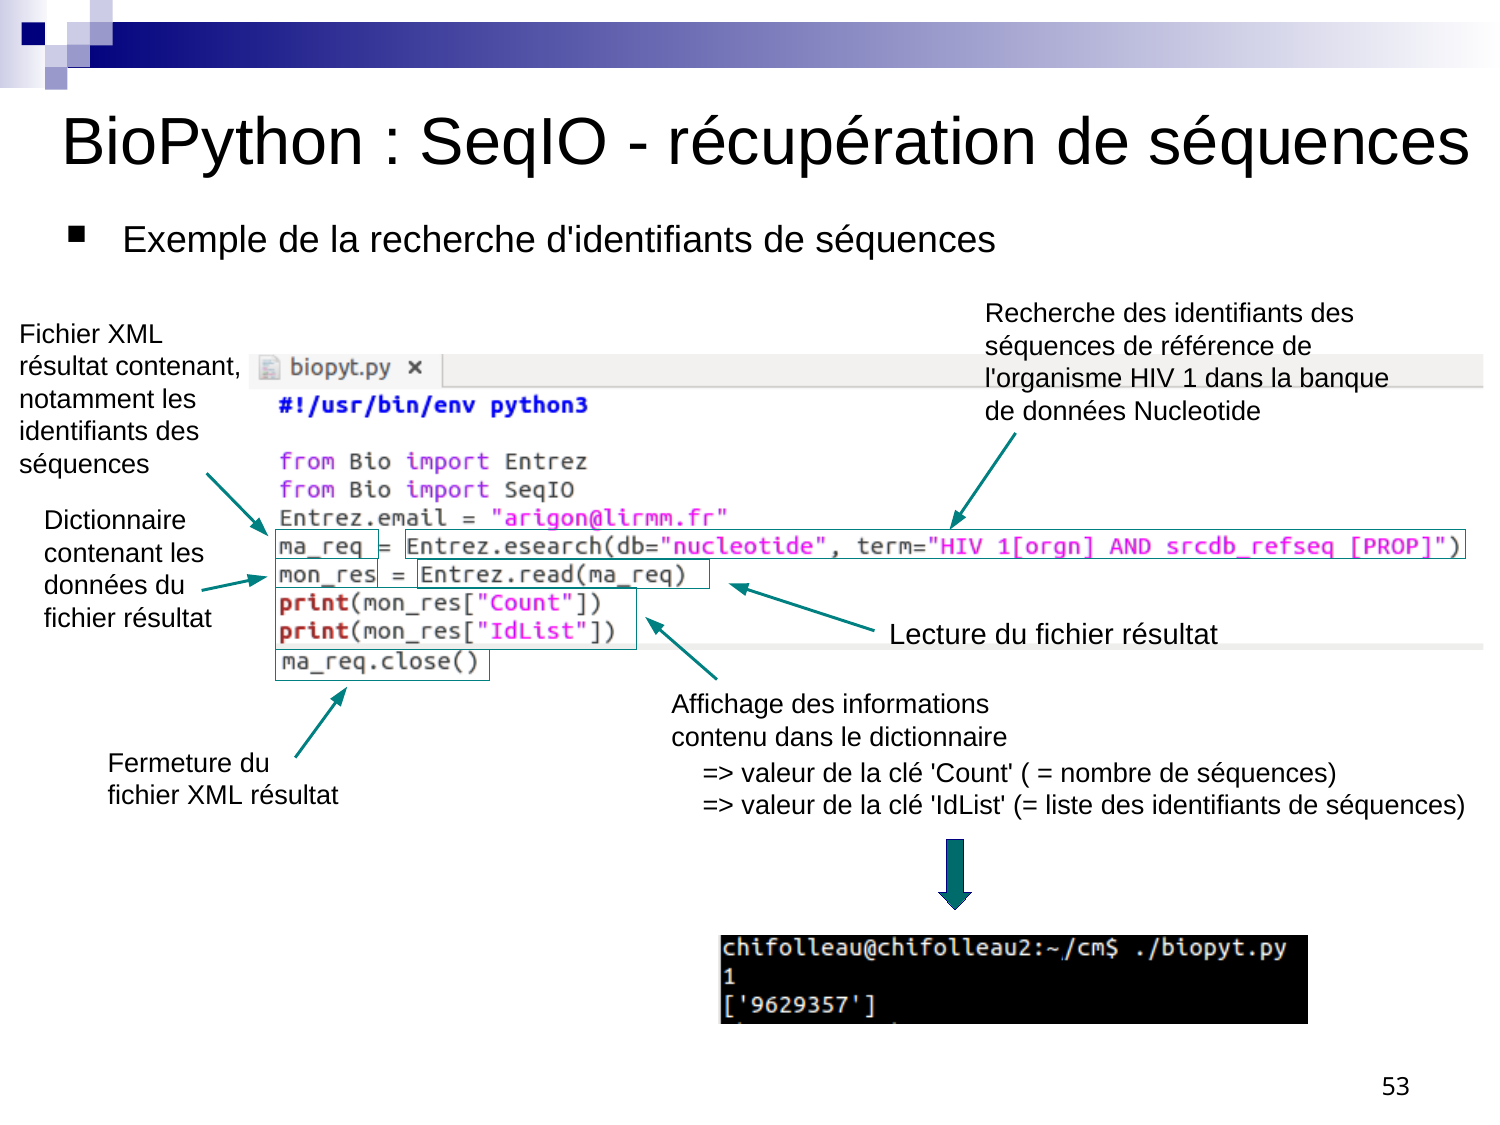

# BioPython : SeqIO - récupération de séquences
Exemple de la recherche d'identifiants de séquences
Recherche des identifiants des séquences de référence de l'organisme HIV 1 dans la banque de données Nucleotide
Fichier XML résultat contenant, notamment les identifiants des séquences
Dictionnaire contenant les données du fichier résultat
Lecture du fichier résultat
Affichage des informations contenu dans le dictionnaire
Fermeture du fichier XML résultat
=> valeur de la clé 'Count' ( = nombre de séquences)
=> valeur de la clé 'IdList' (= liste des identifiants de séquences)
53